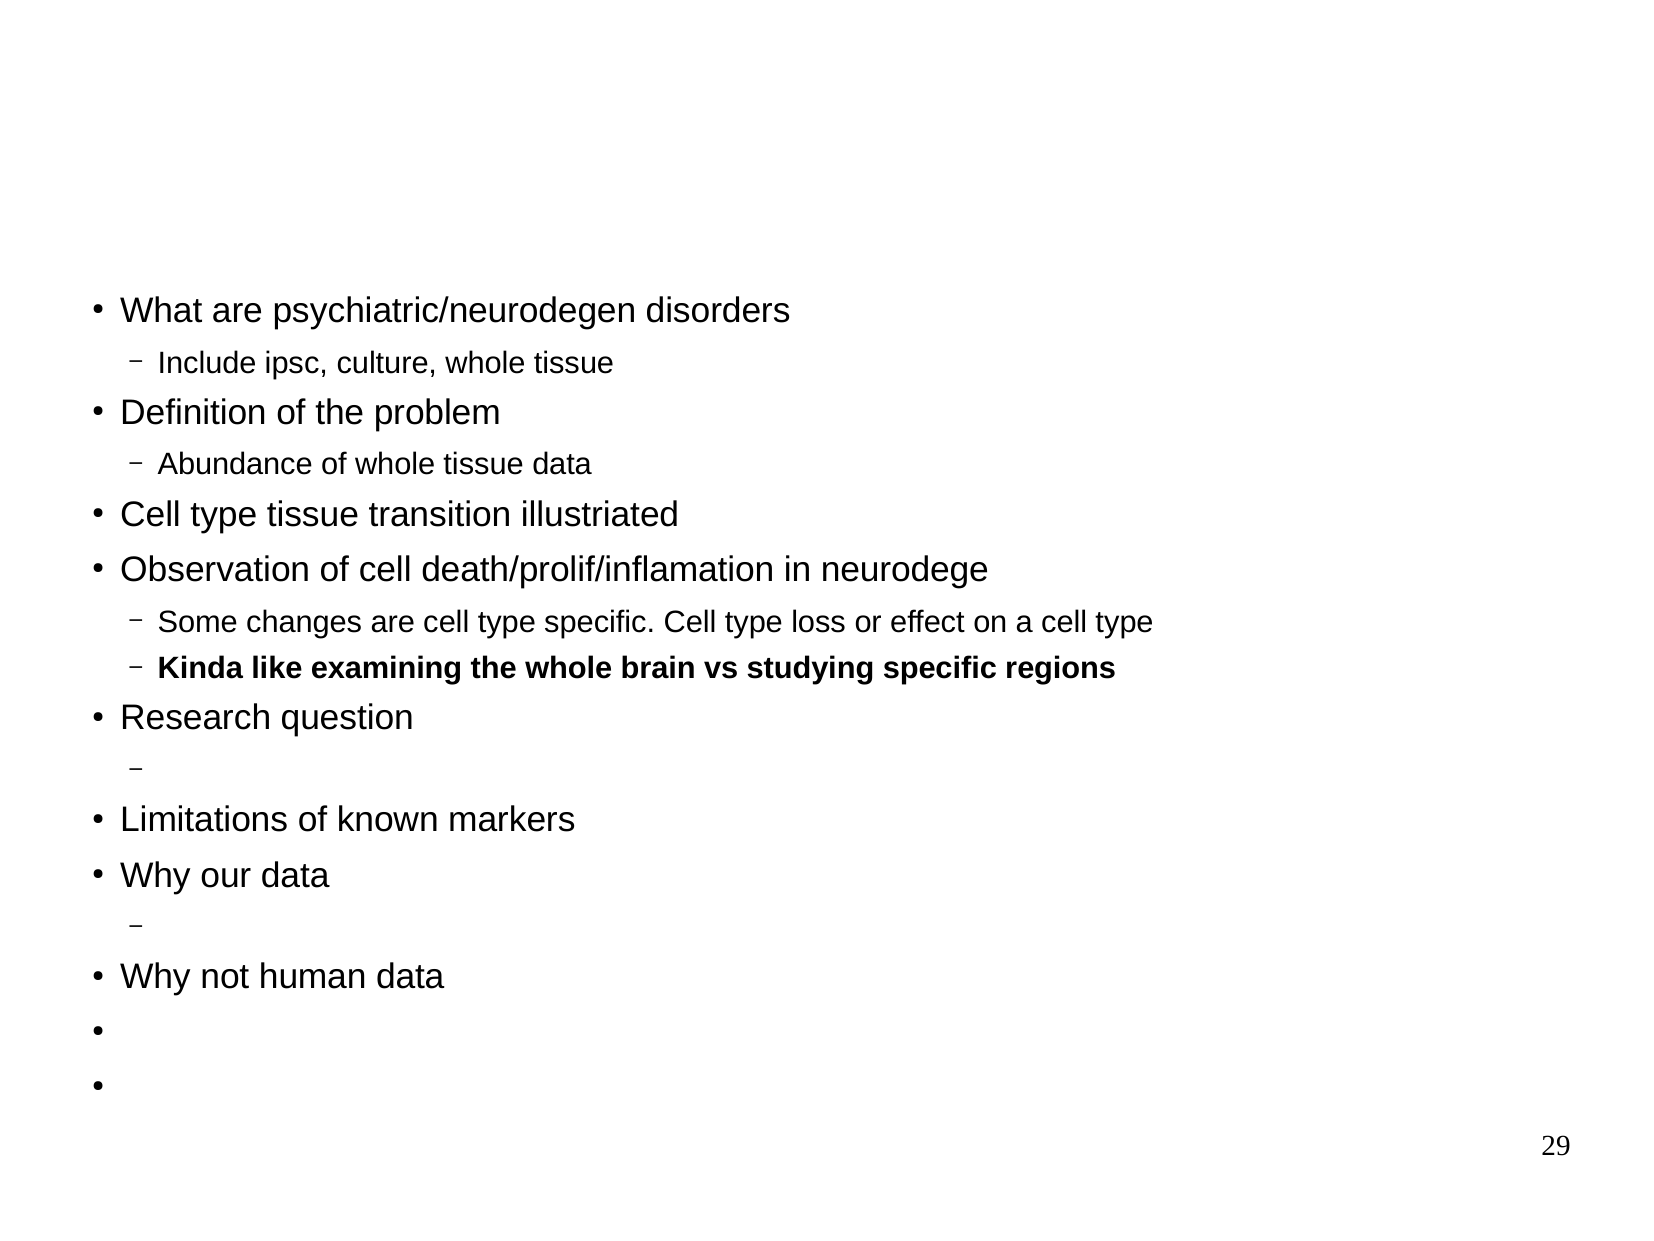

#
What are psychiatric/neurodegen disorders
Include ipsc, culture, whole tissue
Definition of the problem
Abundance of whole tissue data
Cell type tissue transition illustriated
Observation of cell death/prolif/inflamation in neurodege
Some changes are cell type specific. Cell type loss or effect on a cell type
Kinda like examining the whole brain vs studying specific regions
Research question
Limitations of known markers
Why our data
Why not human data
29